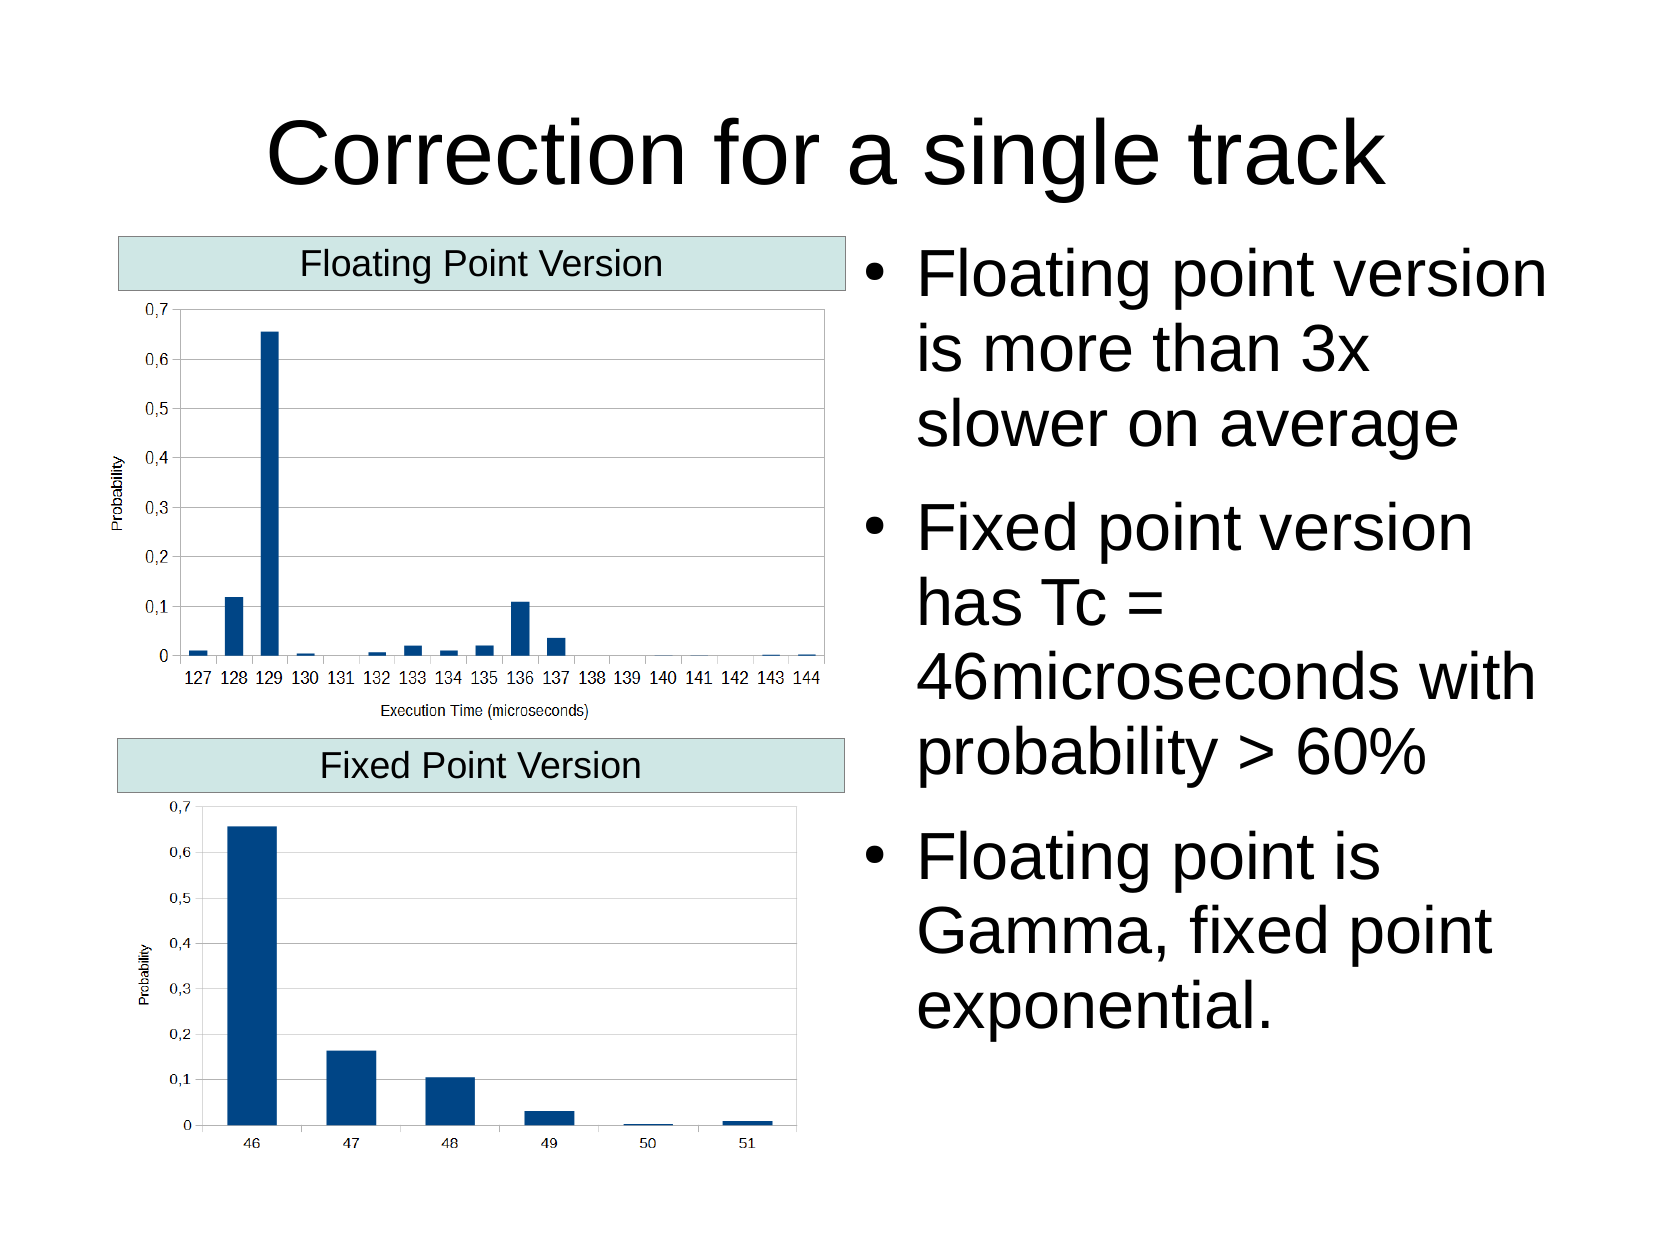

# Correction for a single track
Floating Point Version
Floating point version is more than 3x slower on average
Fixed point version has Tc = 46microseconds with probability > 60%
Floating point is Gamma, fixed point exponential.
Fixed Point Version